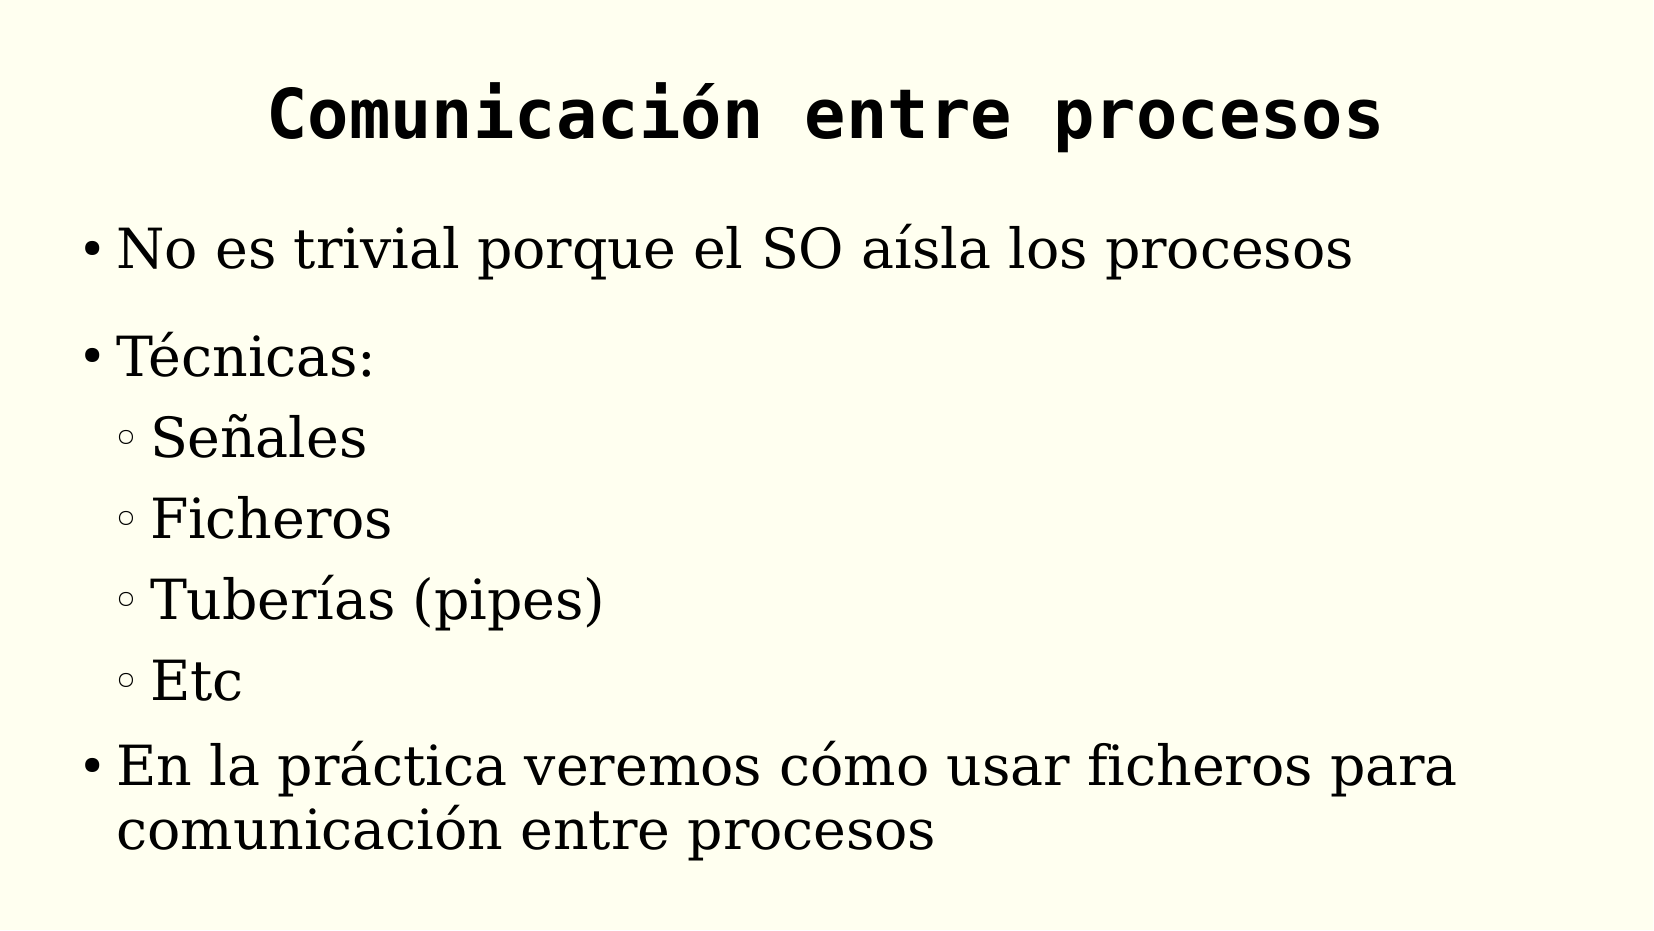

# Comunicación entre procesos
No es trivial porque el SO aísla los procesos
Técnicas:
Señales
Ficheros
Tuberías (pipes)
Etc
En la práctica veremos cómo usar ficheros para comunicación entre procesos